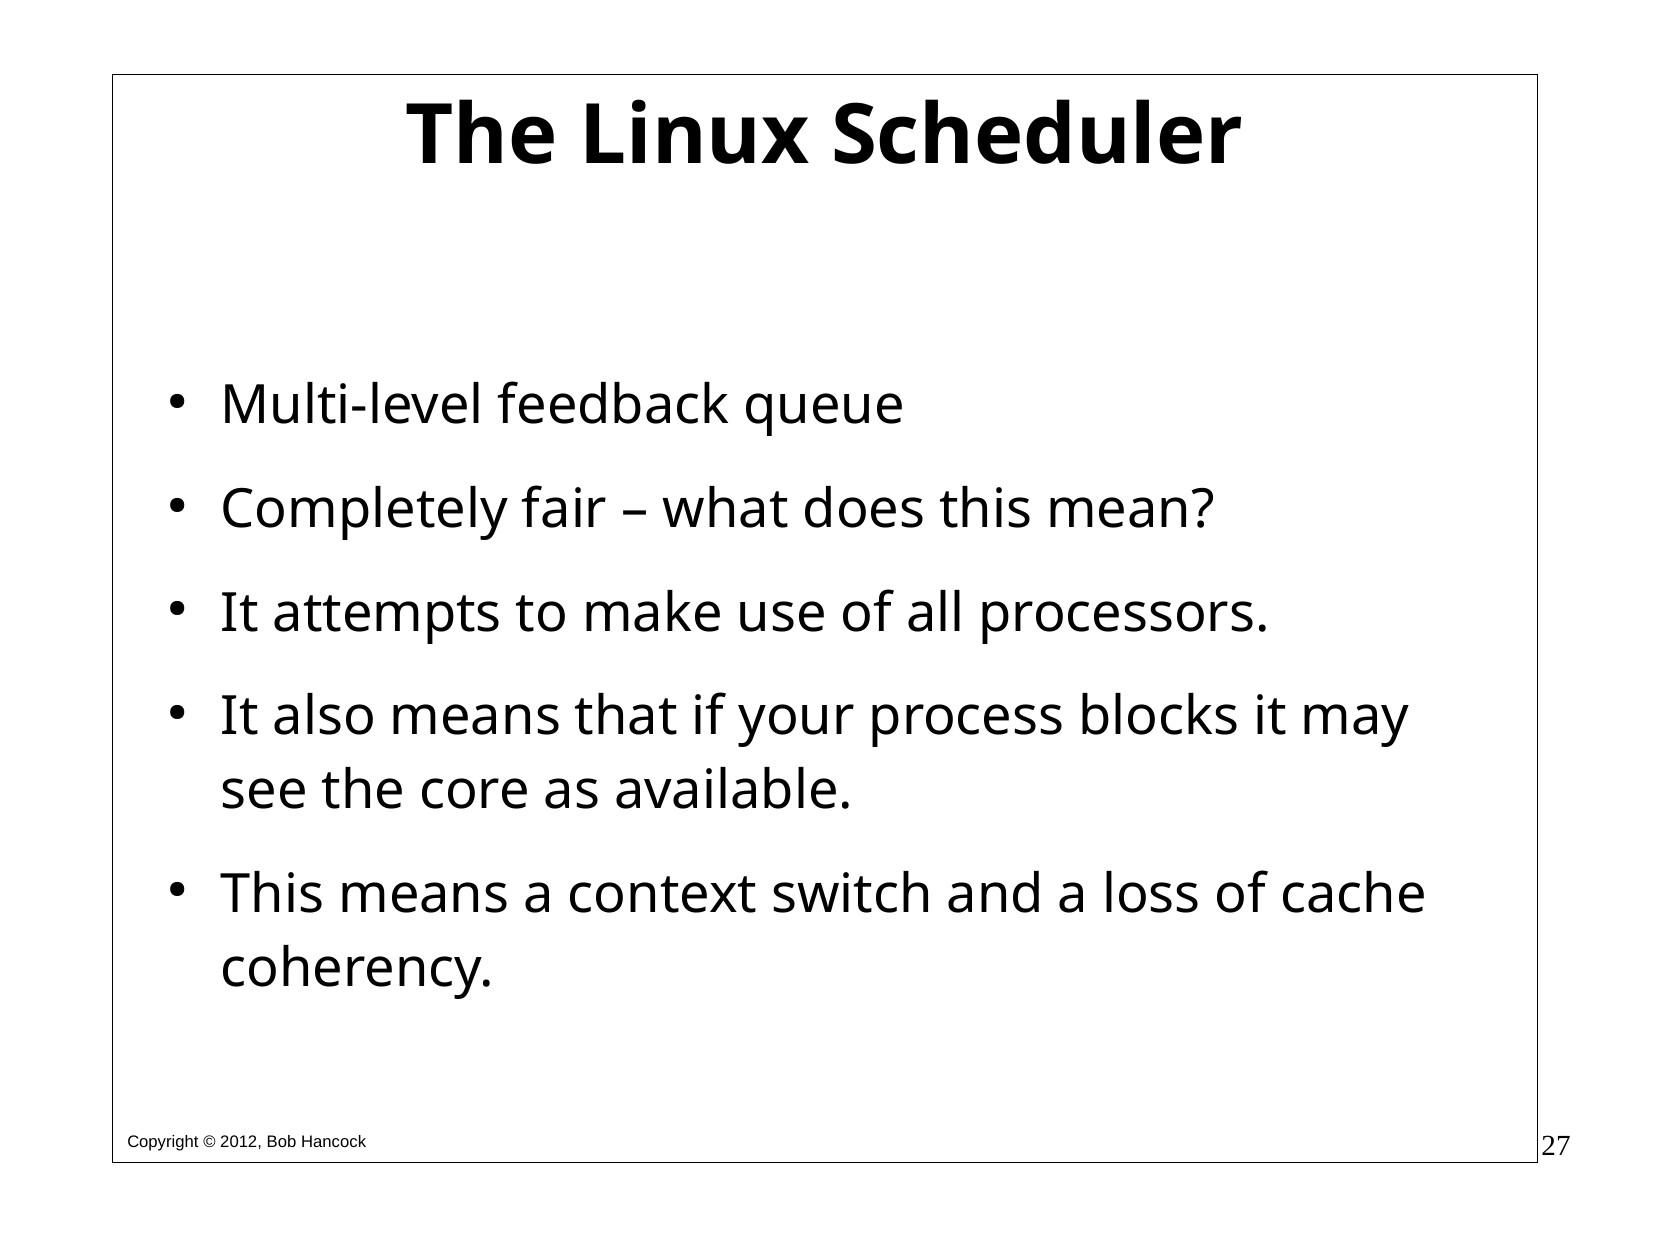

# The Linux Scheduler
Multi-level feedback queue
Completely fair – what does this mean?
It attempts to make use of all processors.
It also means that if your process blocks it may see the core as available.
This means a context switch and a loss of cache coherency.
Copyright © 2012, Bob Hancock
27